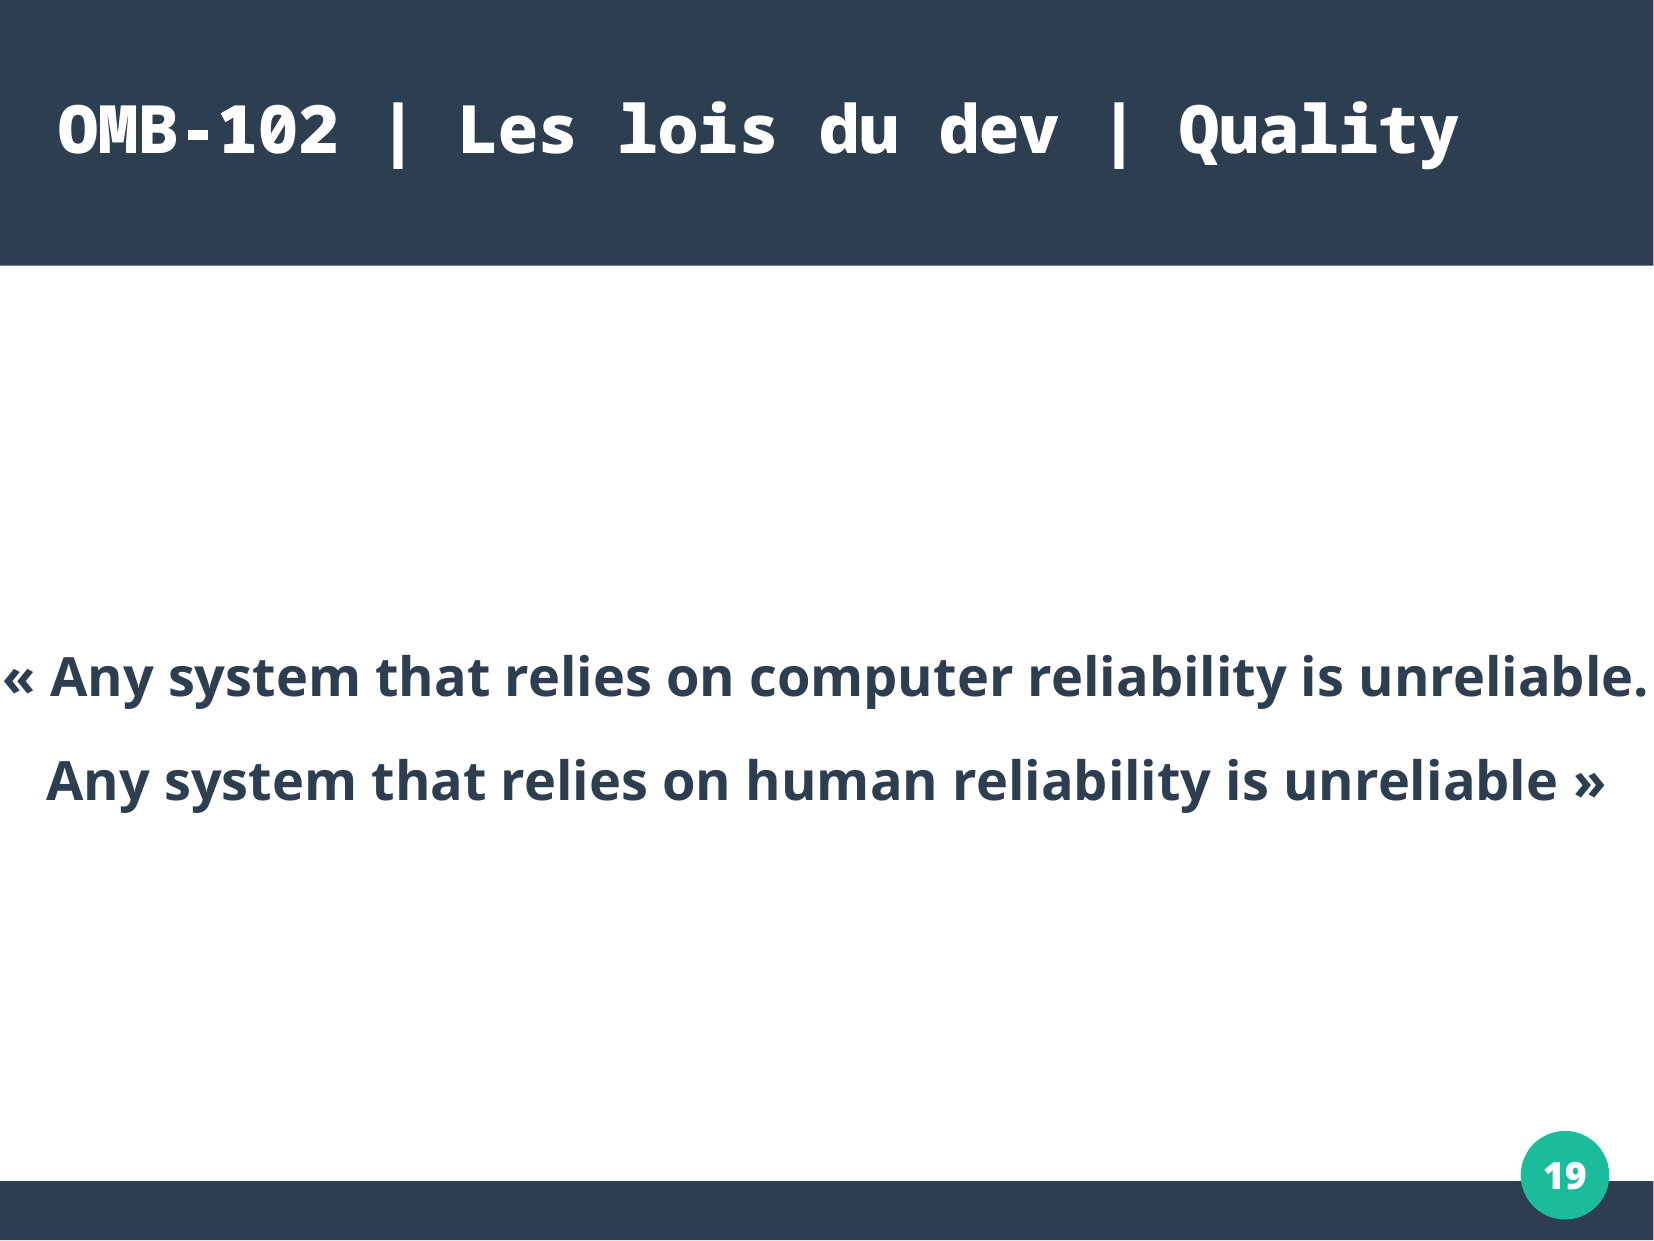

# OMB-102 | Les lois du dev | Quality
« Any system that relies on computer reliability is unreliable.
Any system that relies on human reliability is unreliable »
19